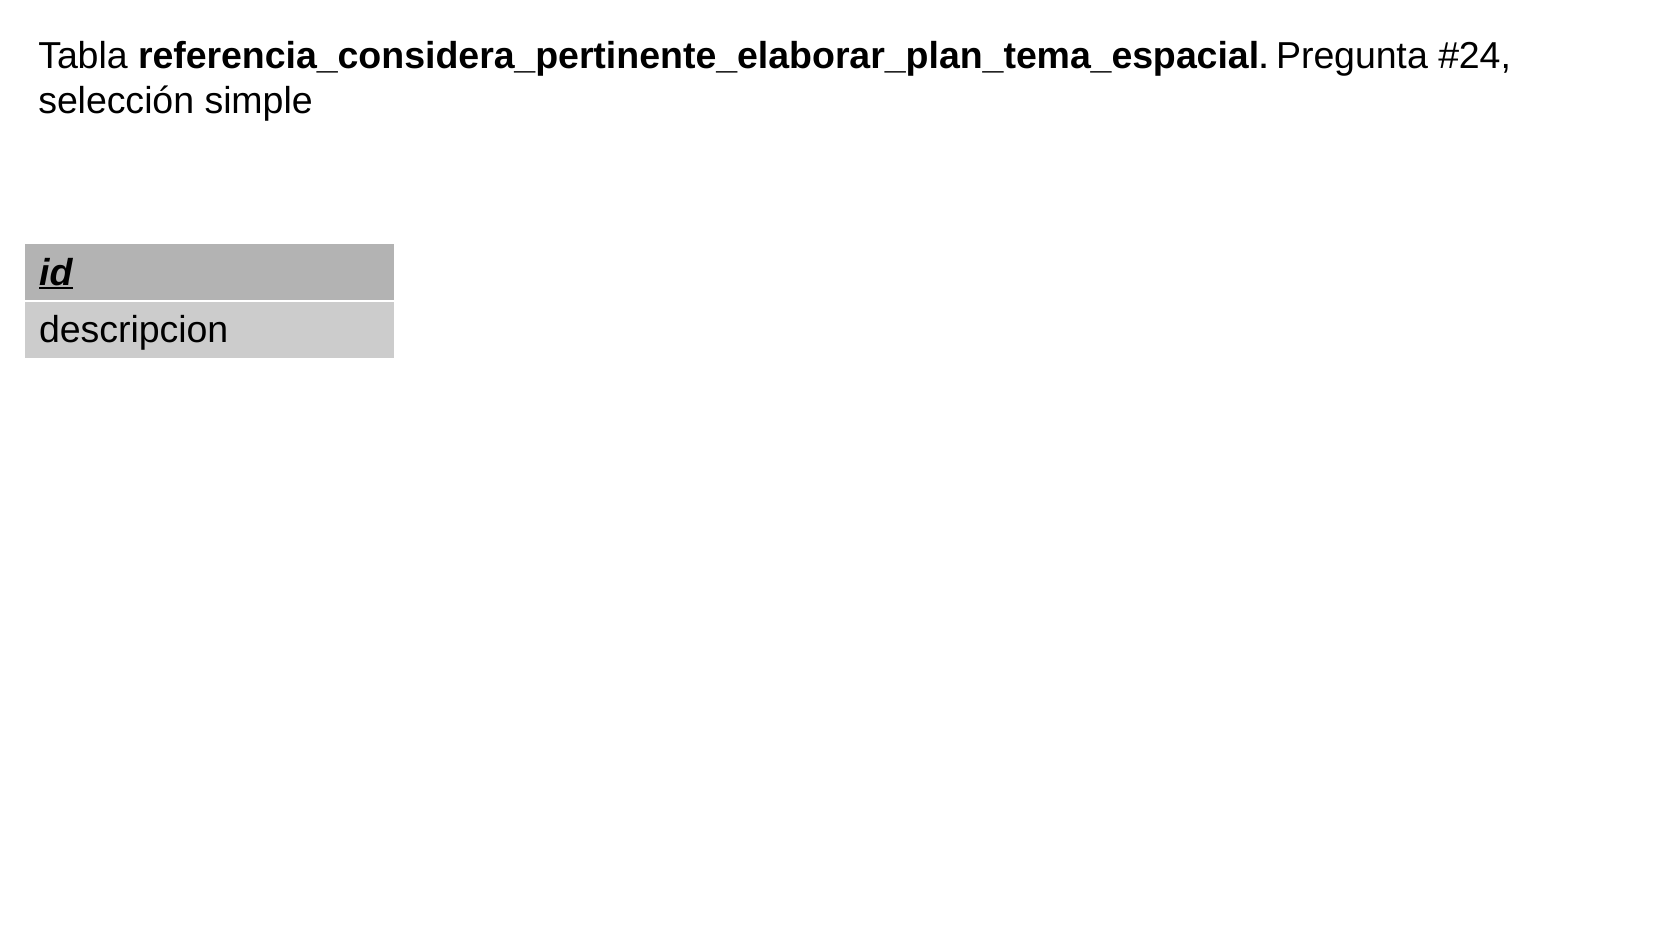

Tabla referencia_considera_pertinente_elaborar_plan_tema_espacial. Pregunta #24, selección simple
| id |
| --- |
| descripcion |